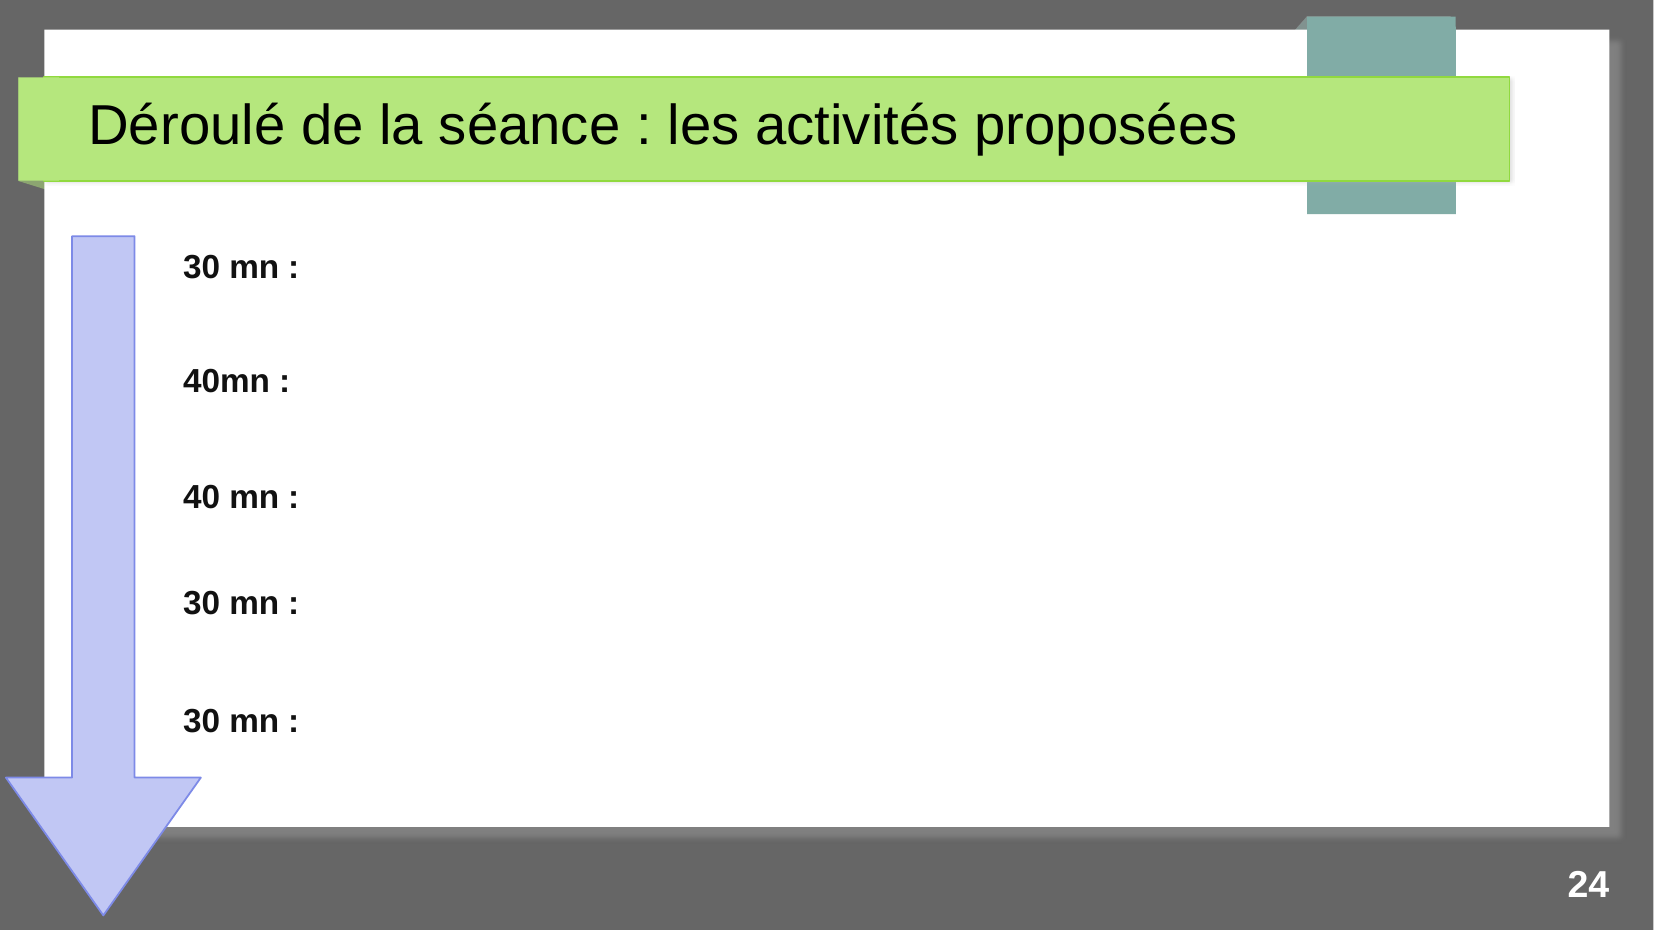

# Déroulé de la séance : les activités proposées
30 mn :
40mn :
40 mn :
30 mn :
30 mn :